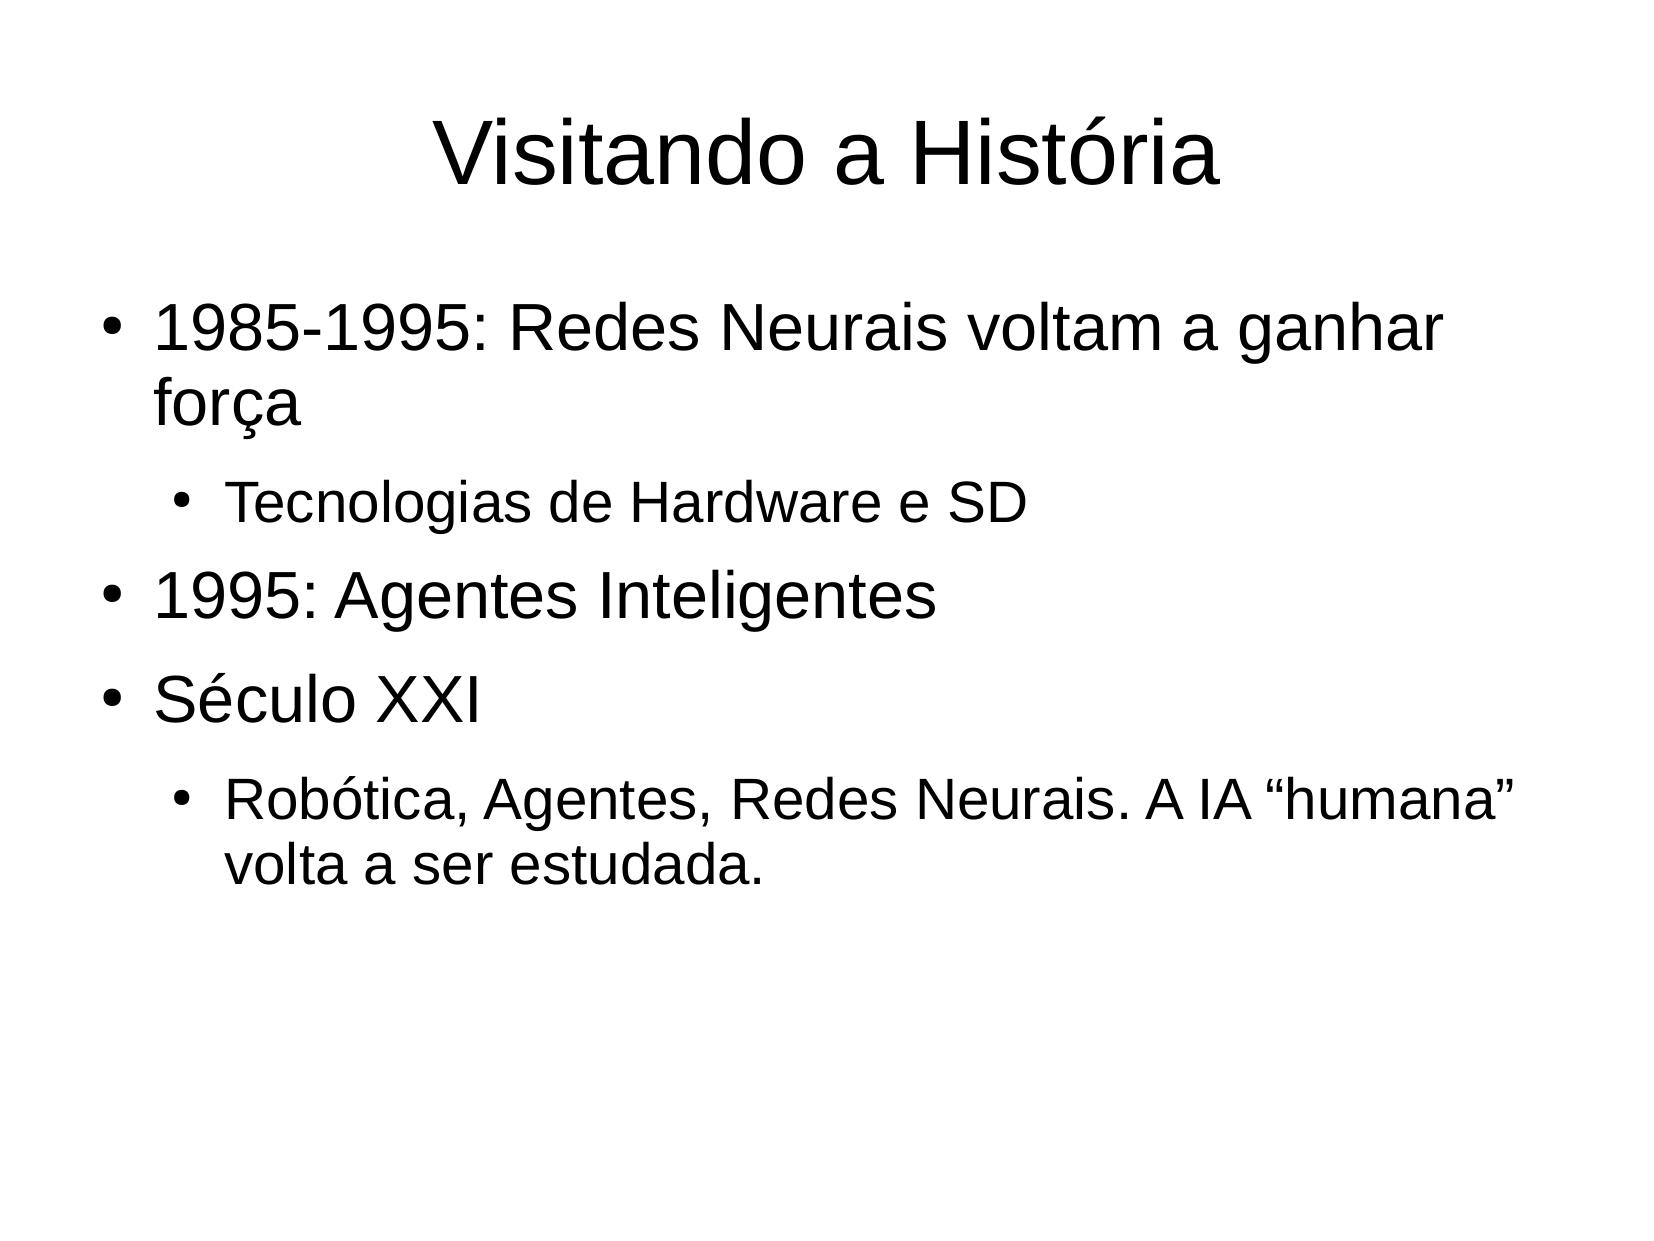

# Visitando a História
1985-1995: Redes Neurais voltam a ganhar força
Tecnologias de Hardware e SD
1995: Agentes Inteligentes
Século XXI
Robótica, Agentes, Redes Neurais. A IA “humana” volta a ser estudada.